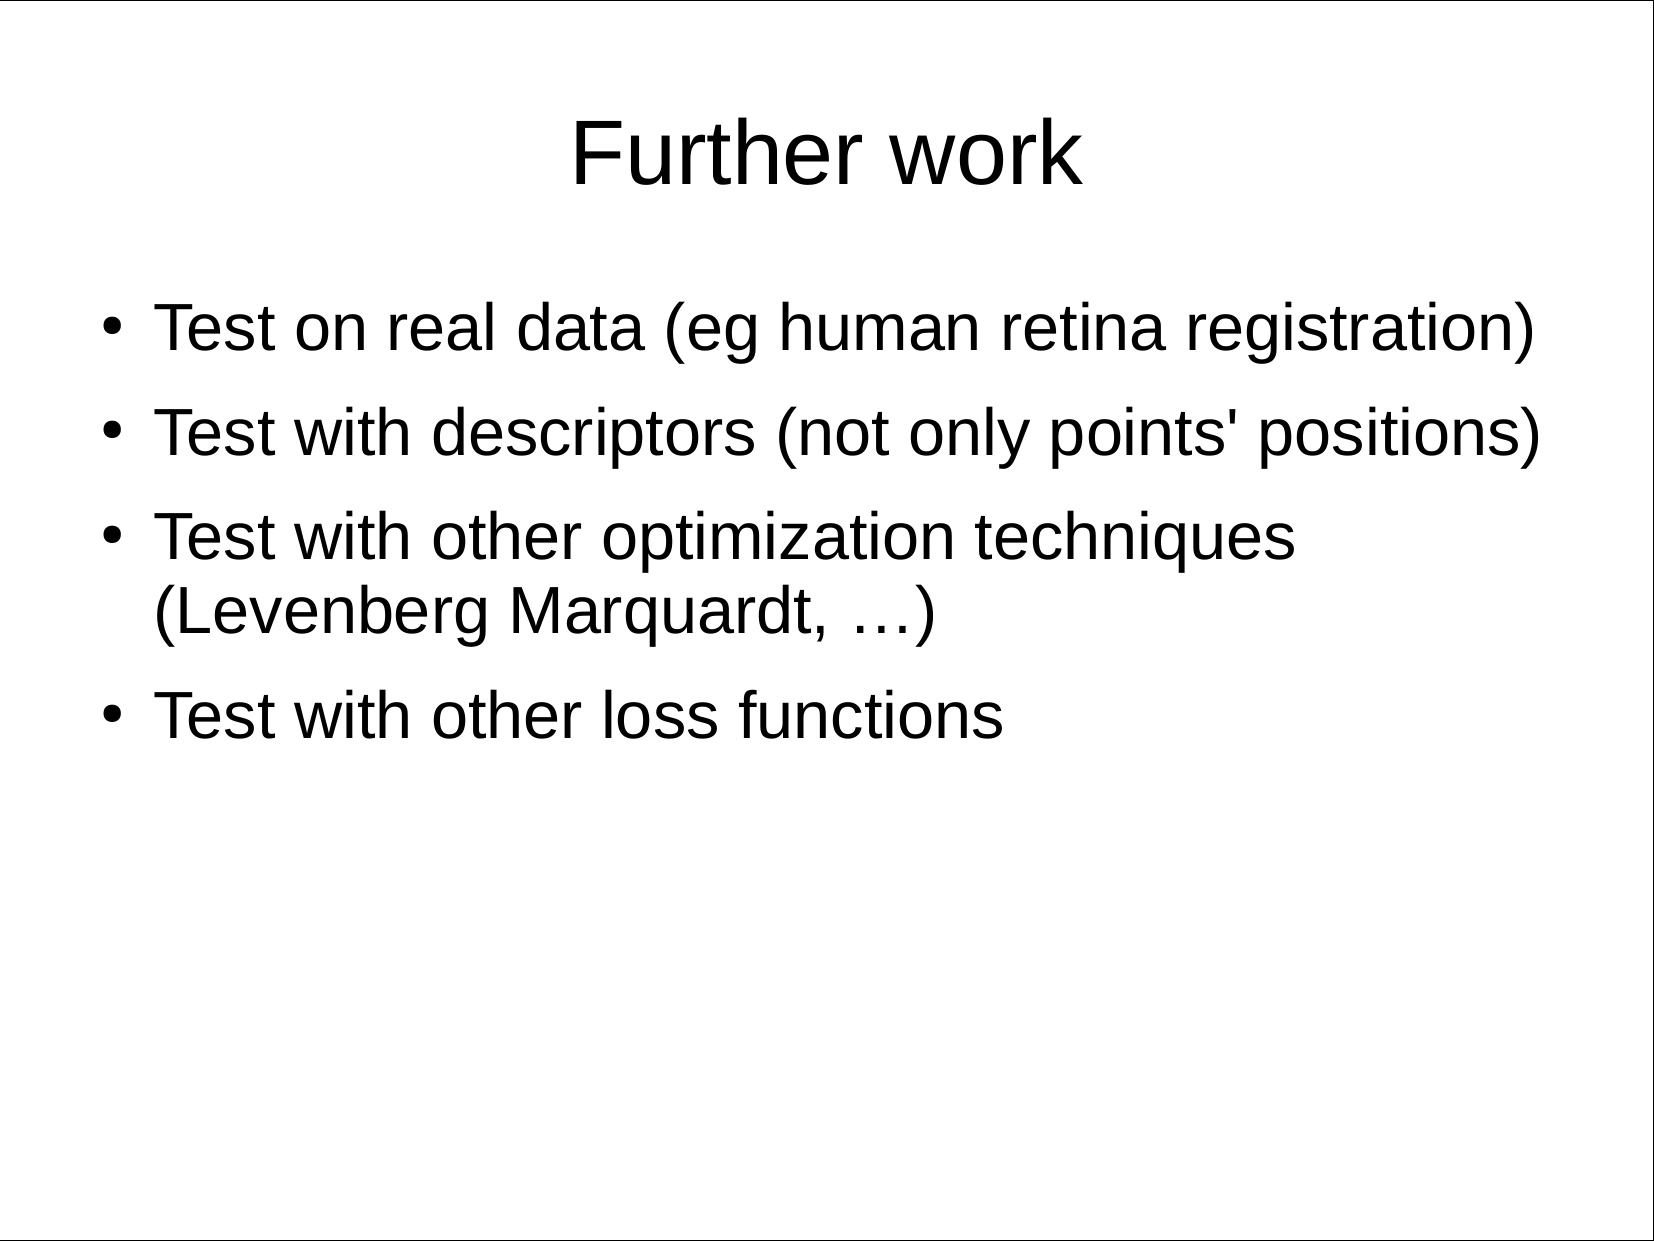

# Further work
Test on real data (eg human retina registration)
Test with descriptors (not only points' positions)
Test with other optimization techniques (Levenberg Marquardt, …)
Test with other loss functions